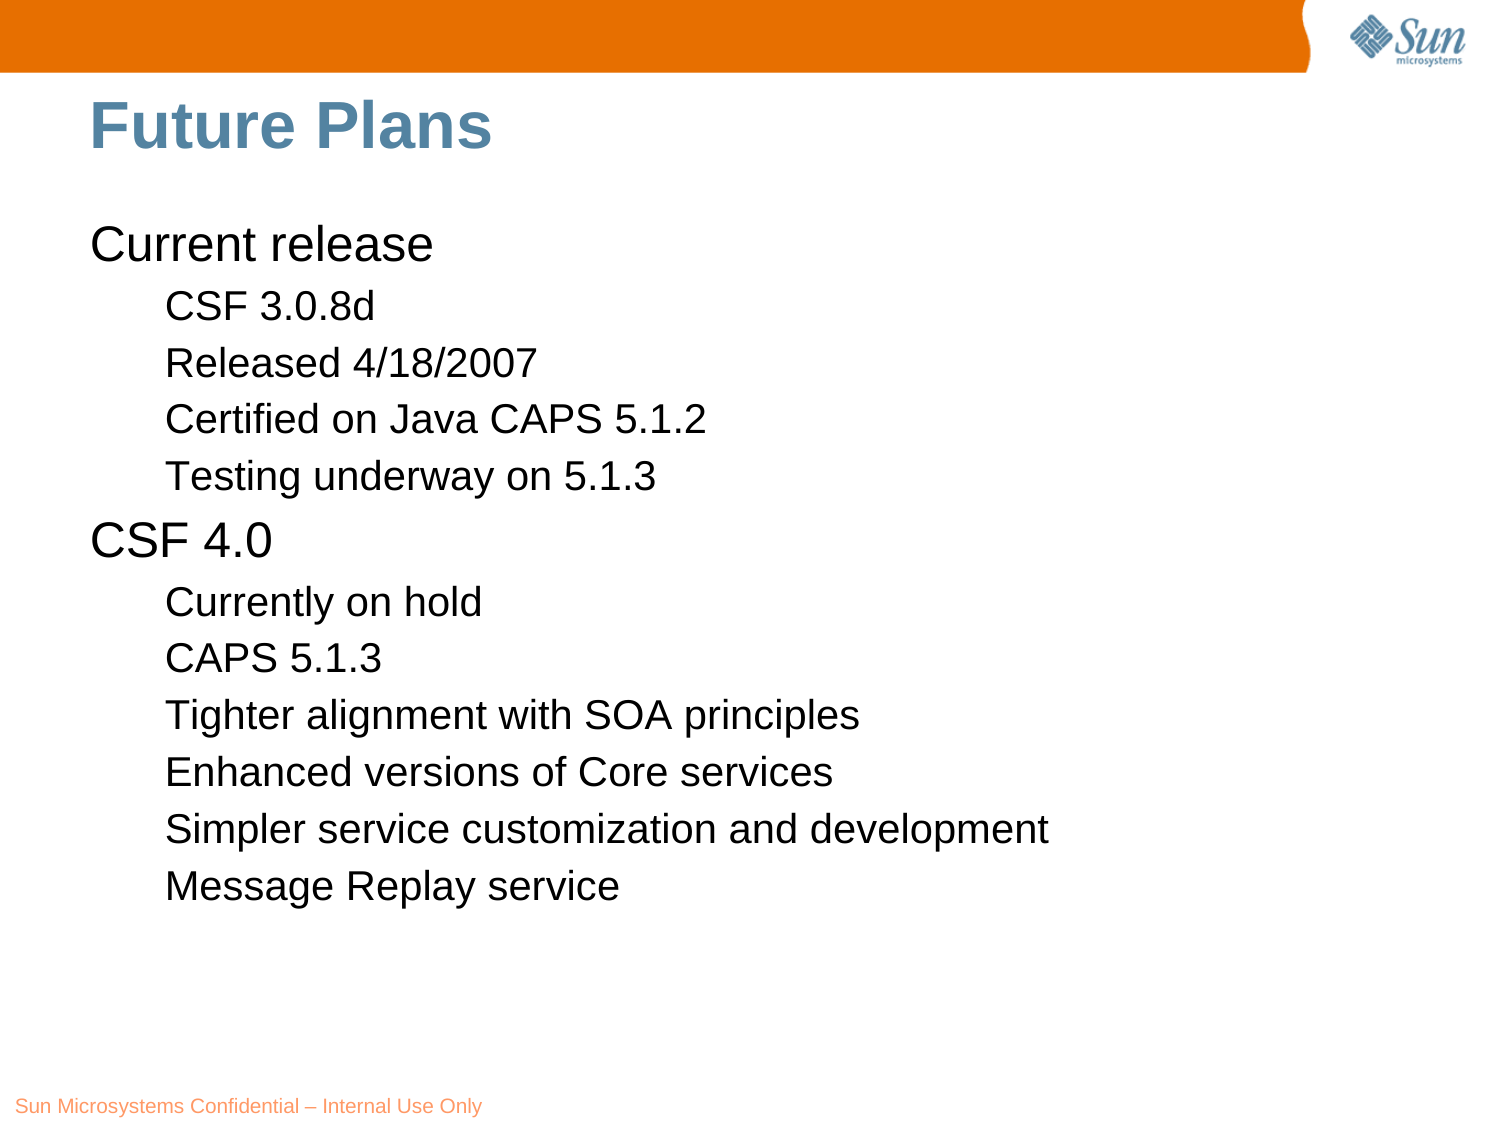

# Future Plans
Current release
CSF 3.0.8d
Released 4/18/2007
Certified on Java CAPS 5.1.2
Testing underway on 5.1.3
CSF 4.0
Currently on hold
CAPS 5.1.3
Tighter alignment with SOA principles
Enhanced versions of Core services
Simpler service customization and development
Message Replay service